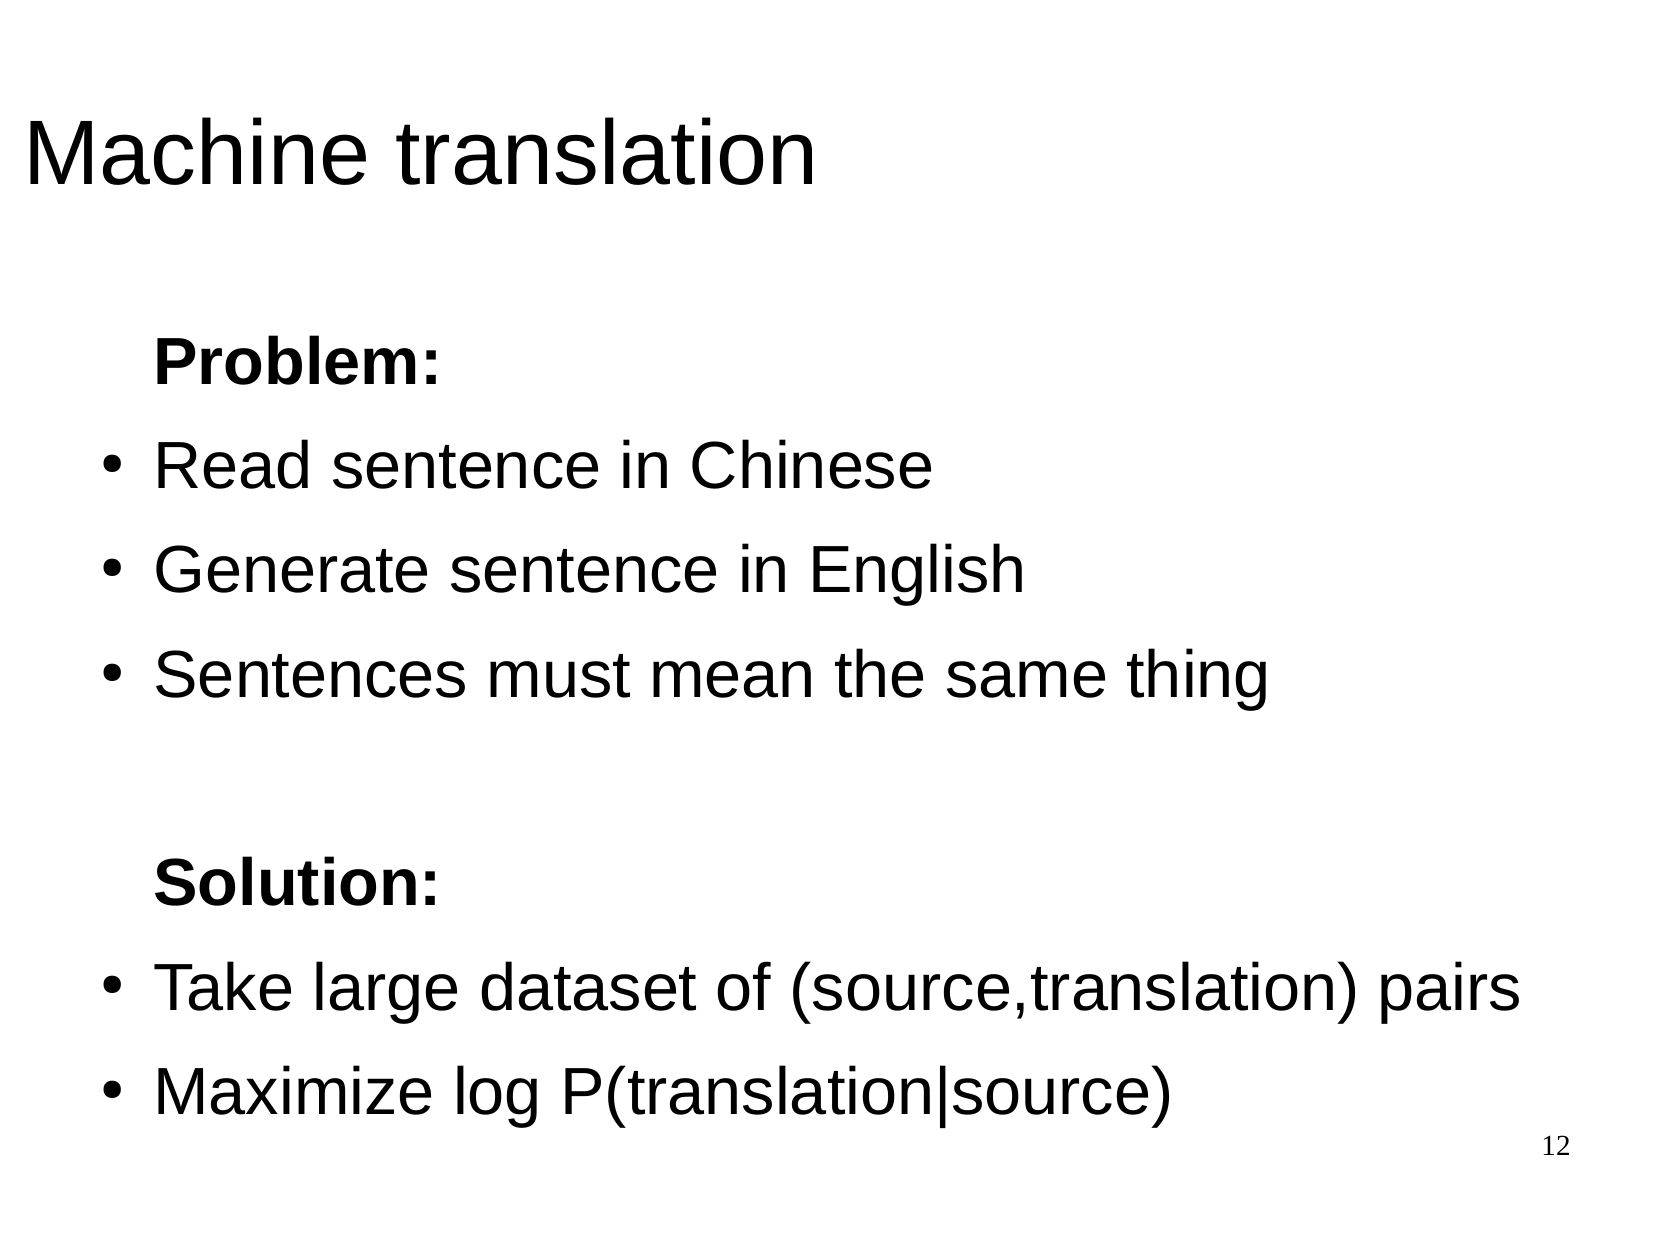

# Machine translation
Problem:
Read sentence in Chinese
Generate sentence in English
Sentences must mean the same thing
Solution:
Take large dataset of (source,translation) pairs
Maximize log P(translation|source)
12